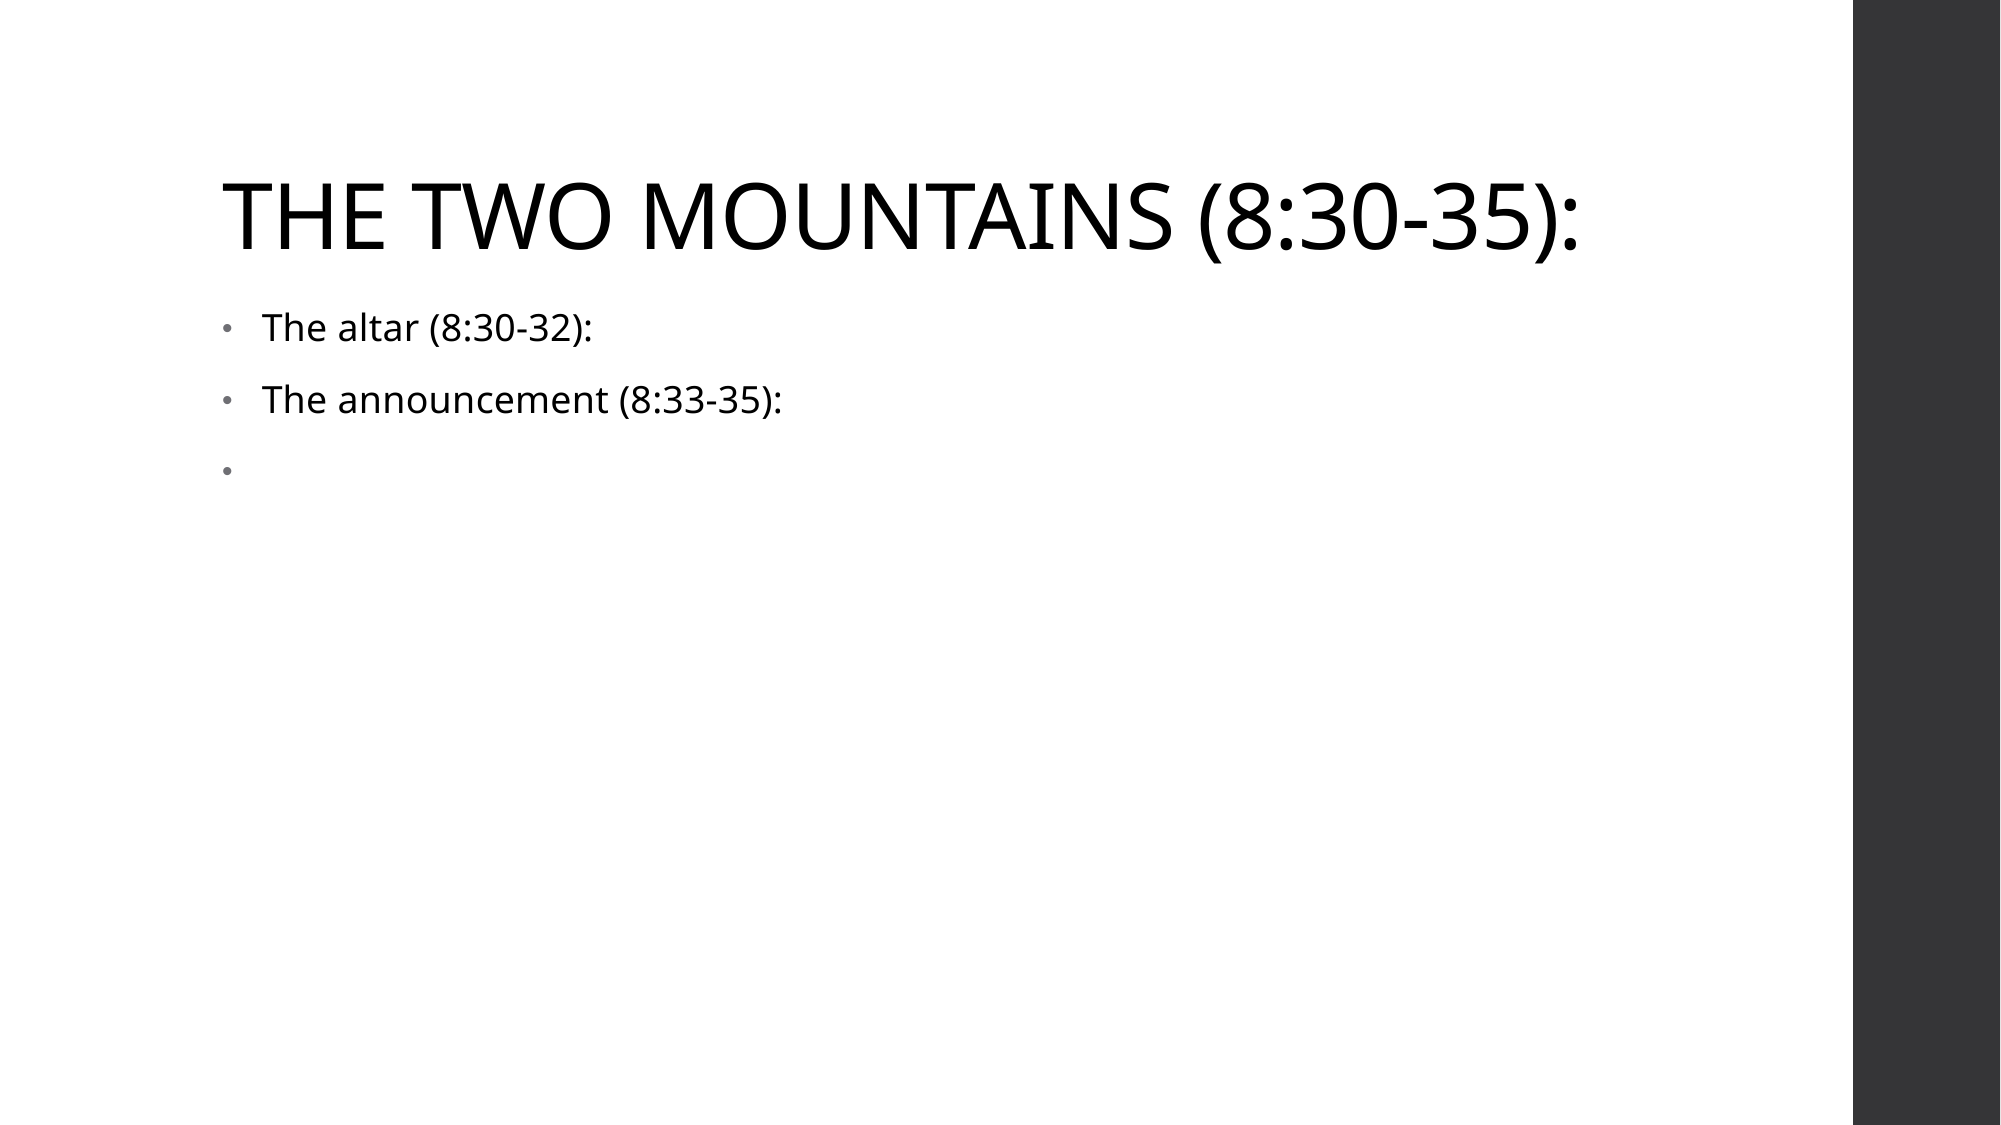

# THE TWO MOUNTAINS (8:30-35):
 The altar (8:30-32):
 The announcement (8:33-35):